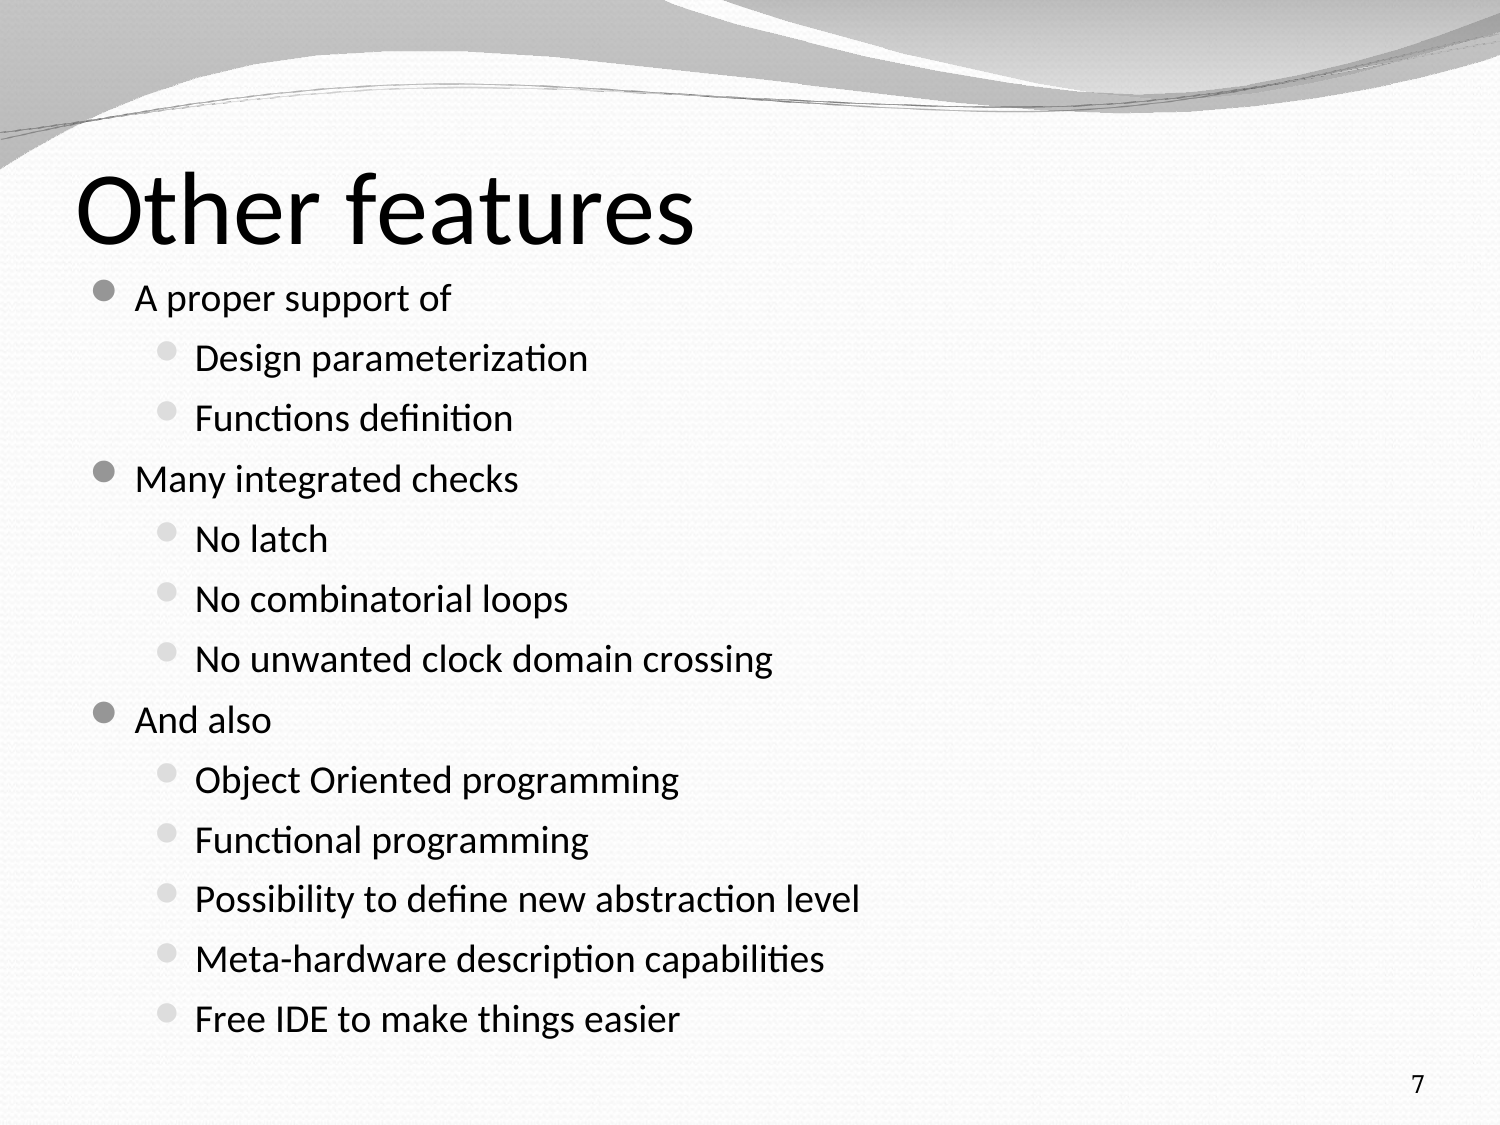

Other features
# A proper support of
Design parameterization
Functions definition
Many integrated checks
No latch
No combinatorial loops
No unwanted clock domain crossing
And also
Object Oriented programming
Functional programming
Possibility to define new abstraction level
Meta-hardware description capabilities
Free IDE to make things easier